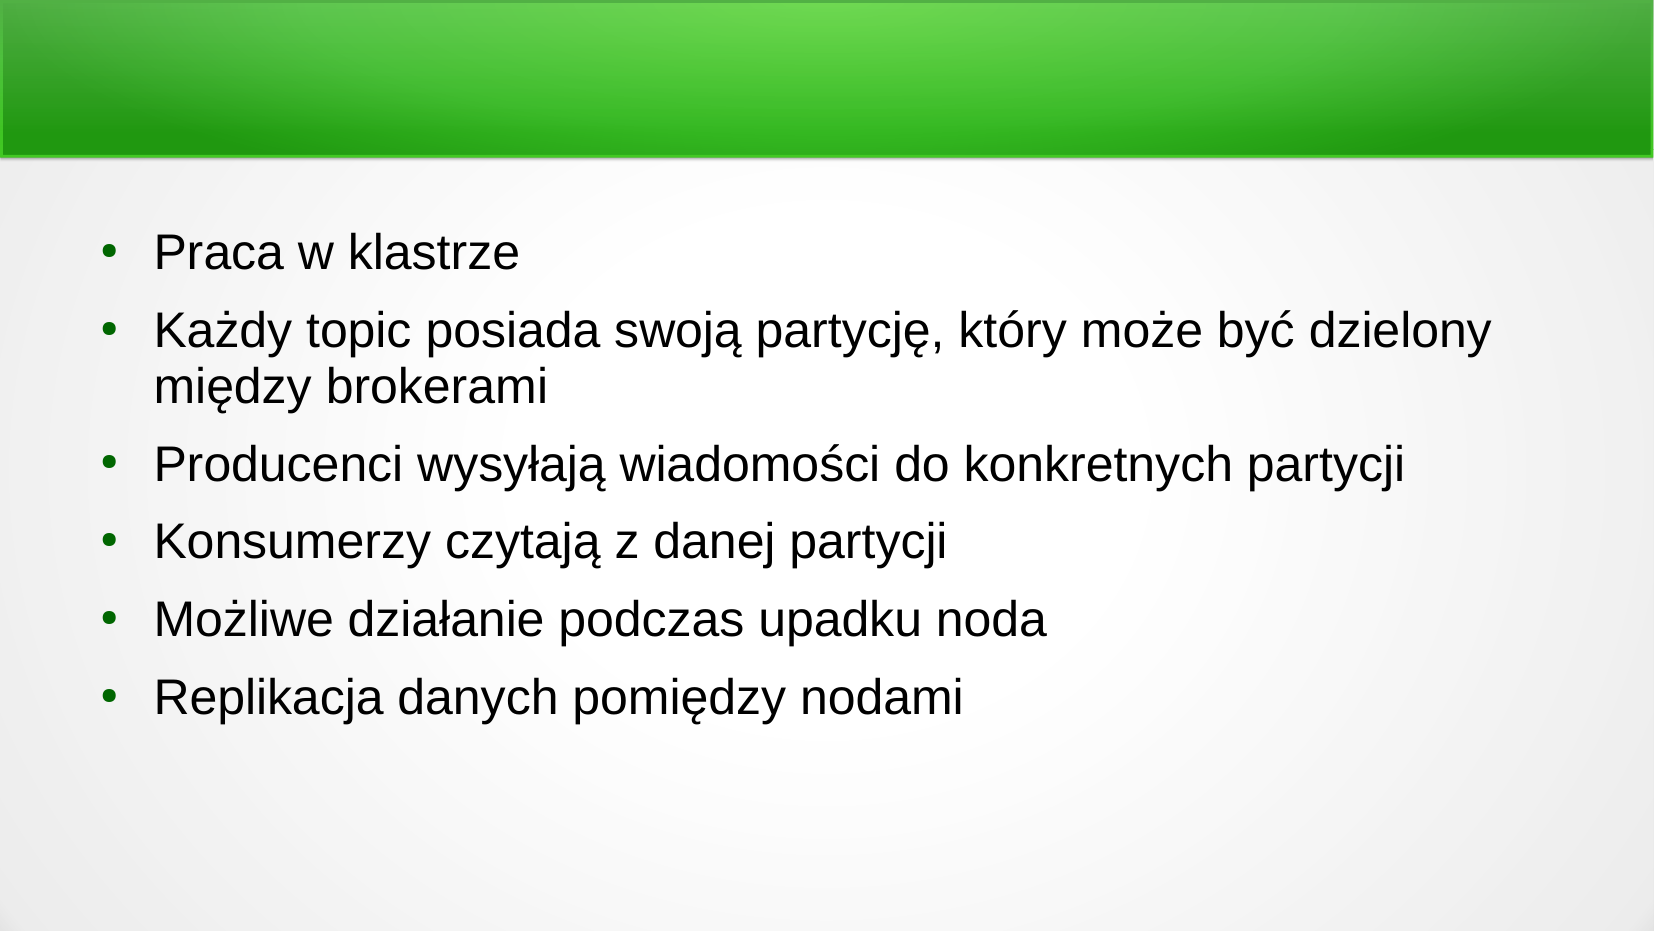

#
Praca w klastrze
Każdy topic posiada swoją partycję, który może być dzielony między brokerami
Producenci wysyłają wiadomości do konkretnych partycji
Konsumerzy czytają z danej partycji
Możliwe działanie podczas upadku noda
Replikacja danych pomiędzy nodami